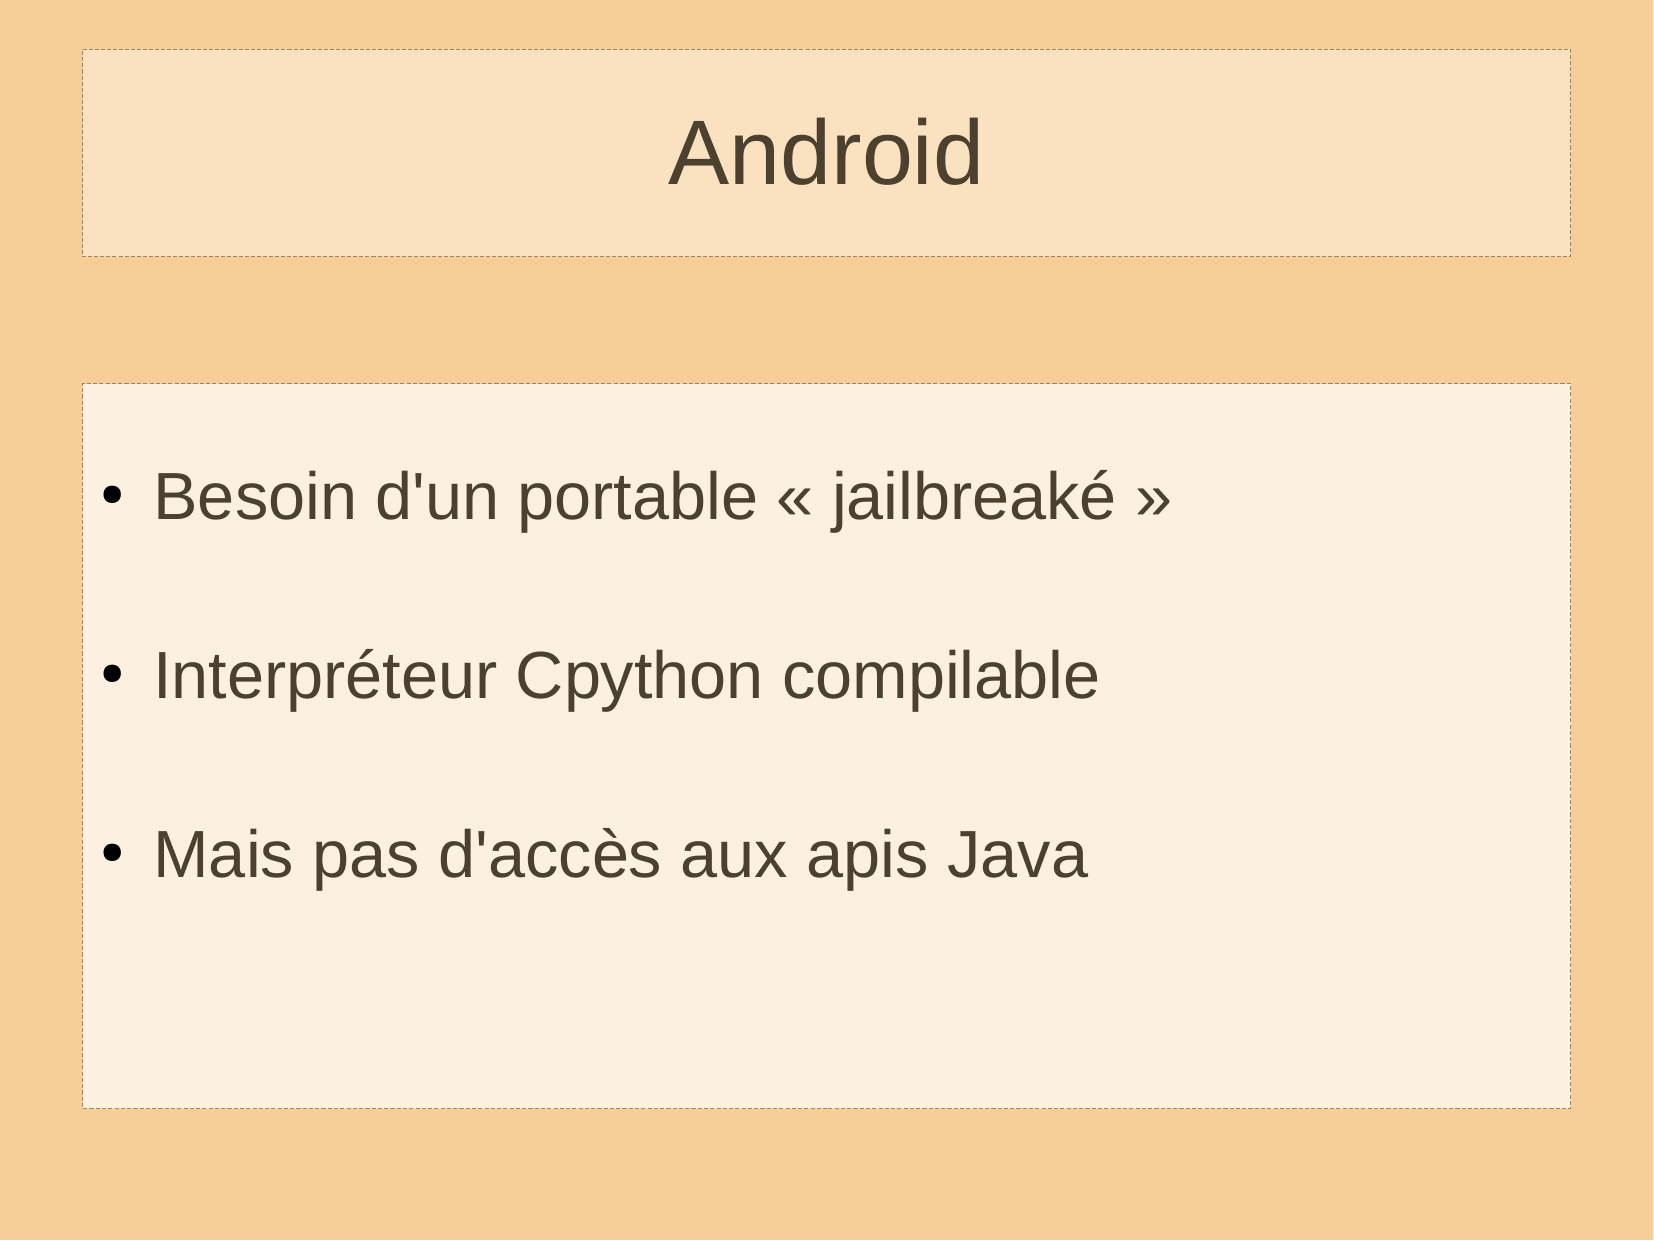

# Android
Besoin d'un portable « jailbreaké »
Interpréteur Cpython compilable
Mais pas d'accès aux apis Java